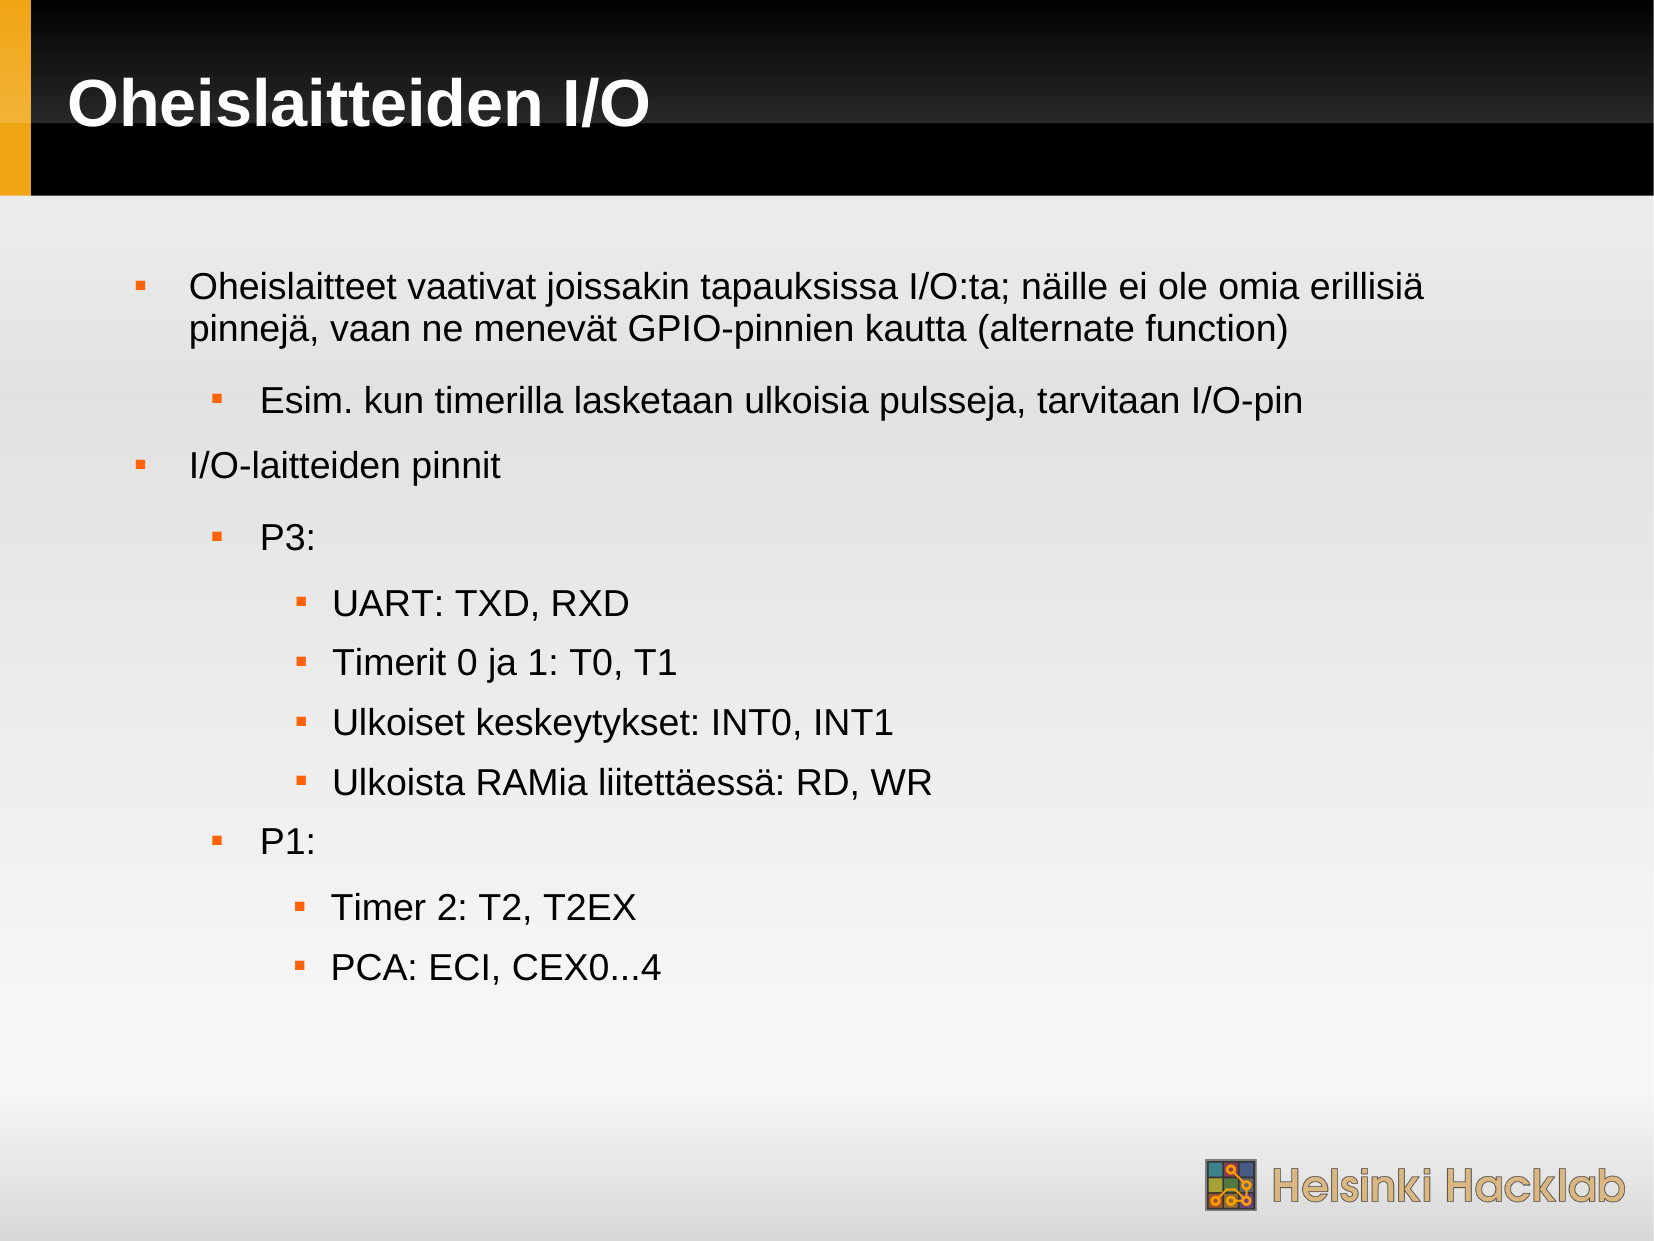

# Oheislaitteiden I/O
Oheislaitteet vaativat joissakin tapauksissa I/O:ta; näille ei ole omia erillisiä pinnejä, vaan ne menevät GPIO-pinnien kautta (alternate function)
Esim. kun timerilla lasketaan ulkoisia pulsseja, tarvitaan I/O-pin
I/O-laitteiden pinnit
P3:
UART: TXD, RXD
Timerit 0 ja 1: T0, T1
Ulkoiset keskeytykset: INT0, INT1
Ulkoista RAMia liitettäessä: RD, WR
P1:
Timer 2: T2, T2EX
PCA: ECI, CEX0...4